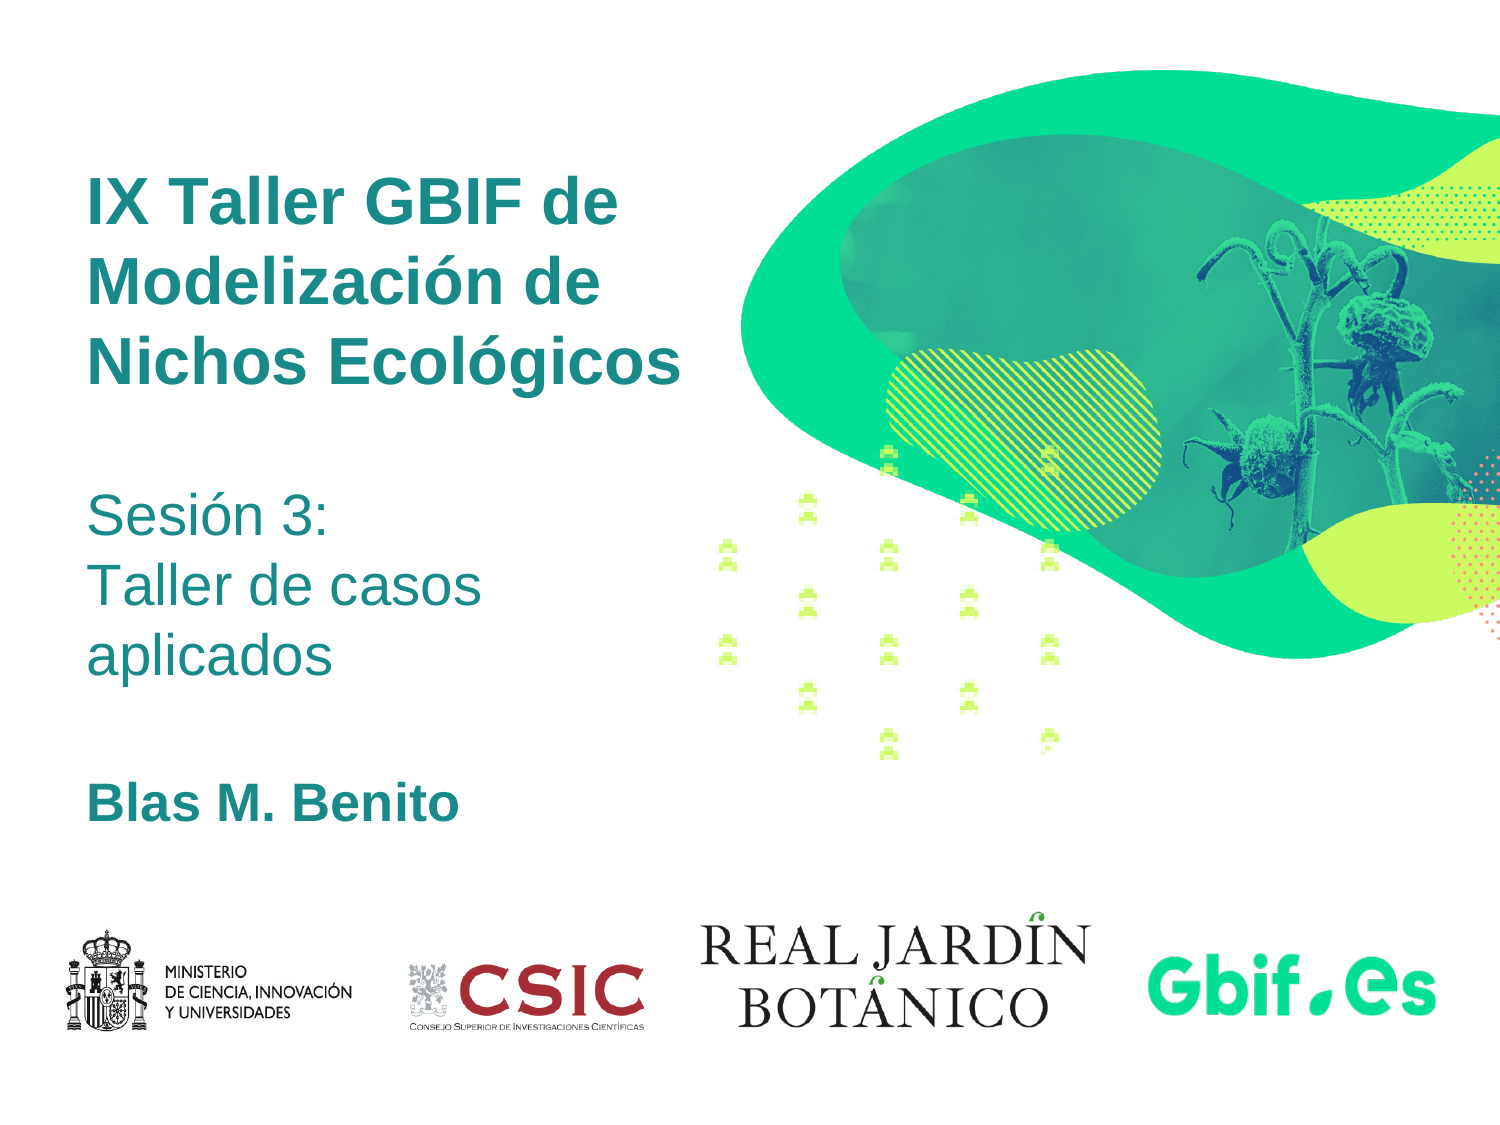

IX Taller GBIF de Modelización de
Nichos Ecológicos
Sesión 3:
Taller de casos aplicados
Blas M. Benito